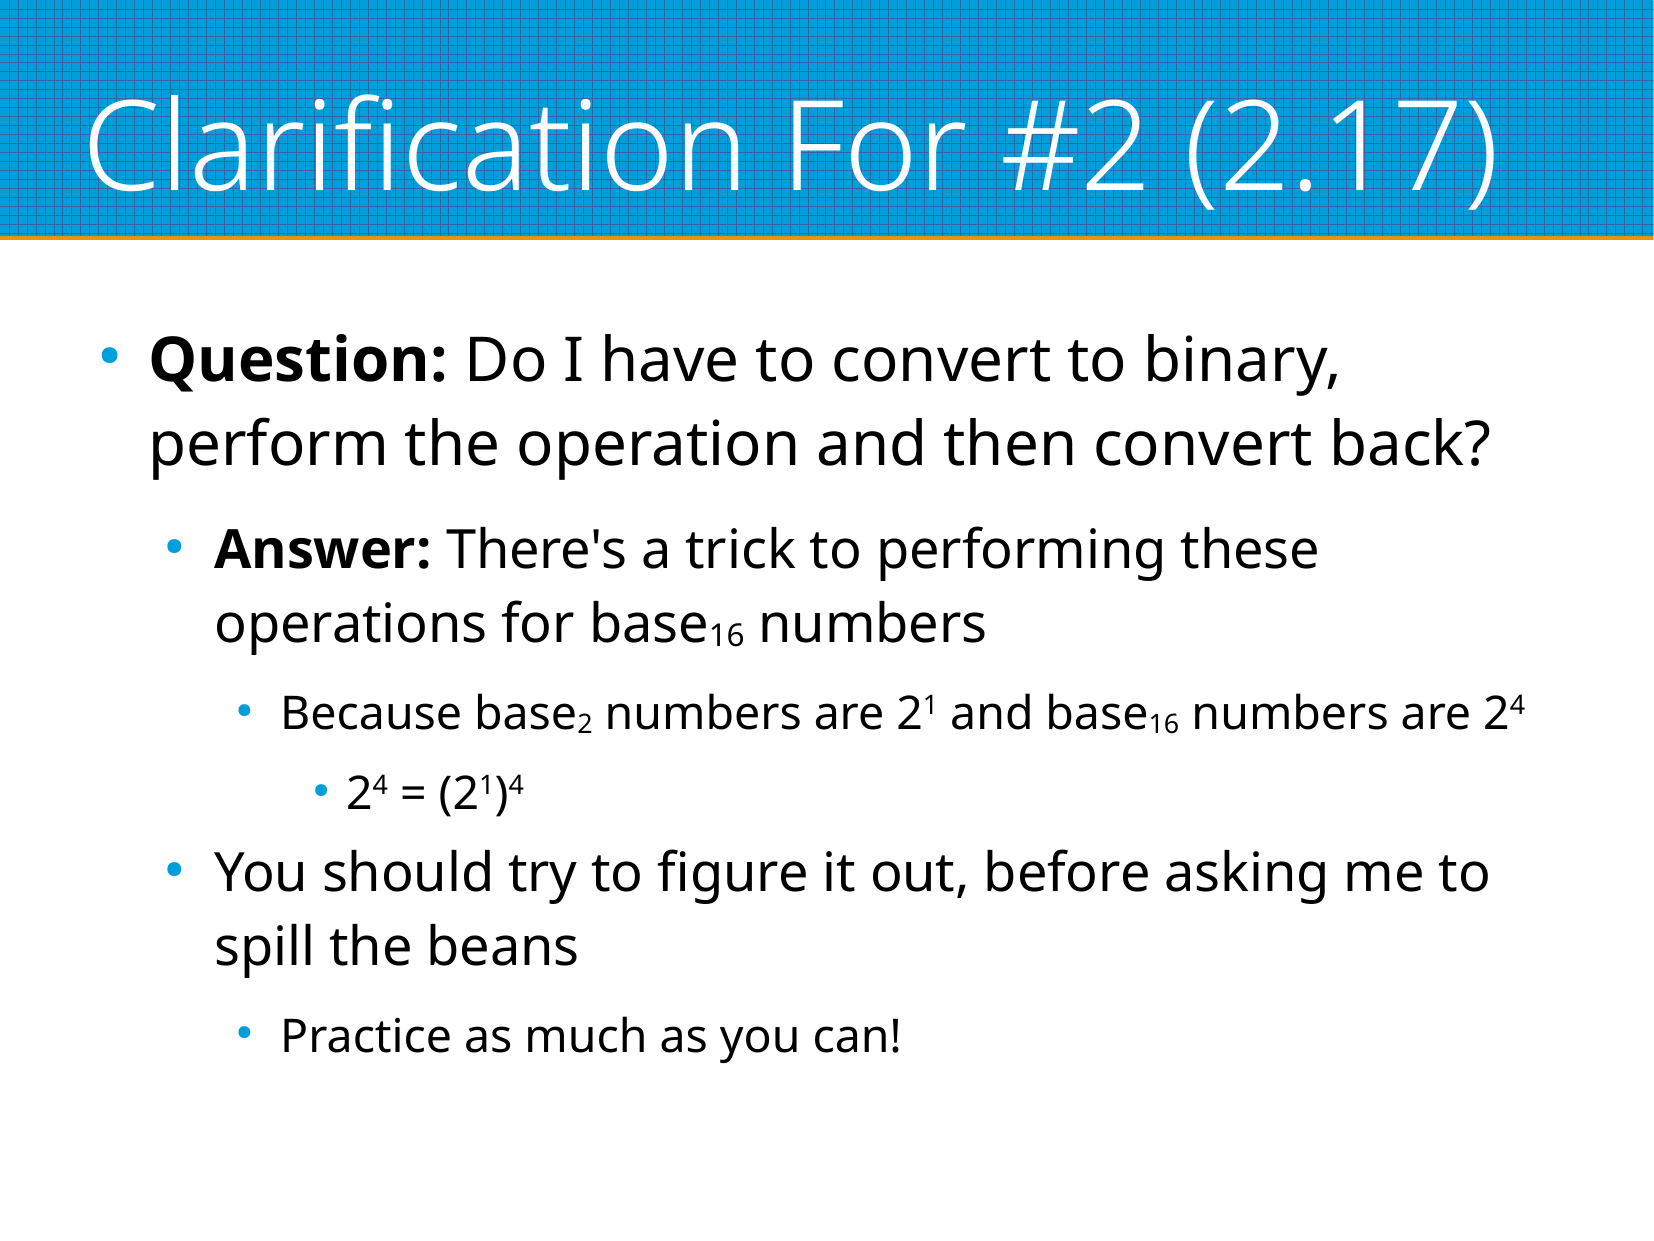

# Clarification For #2 (2.17)
Question: Do I have to convert to binary, perform the operation and then convert back?
Answer: There's a trick to performing these operations for base16 numbers
Because base2 numbers are 21 and base16 numbers are 24
24 = (21)4
You should try to figure it out, before asking me to spill the beans
Practice as much as you can!